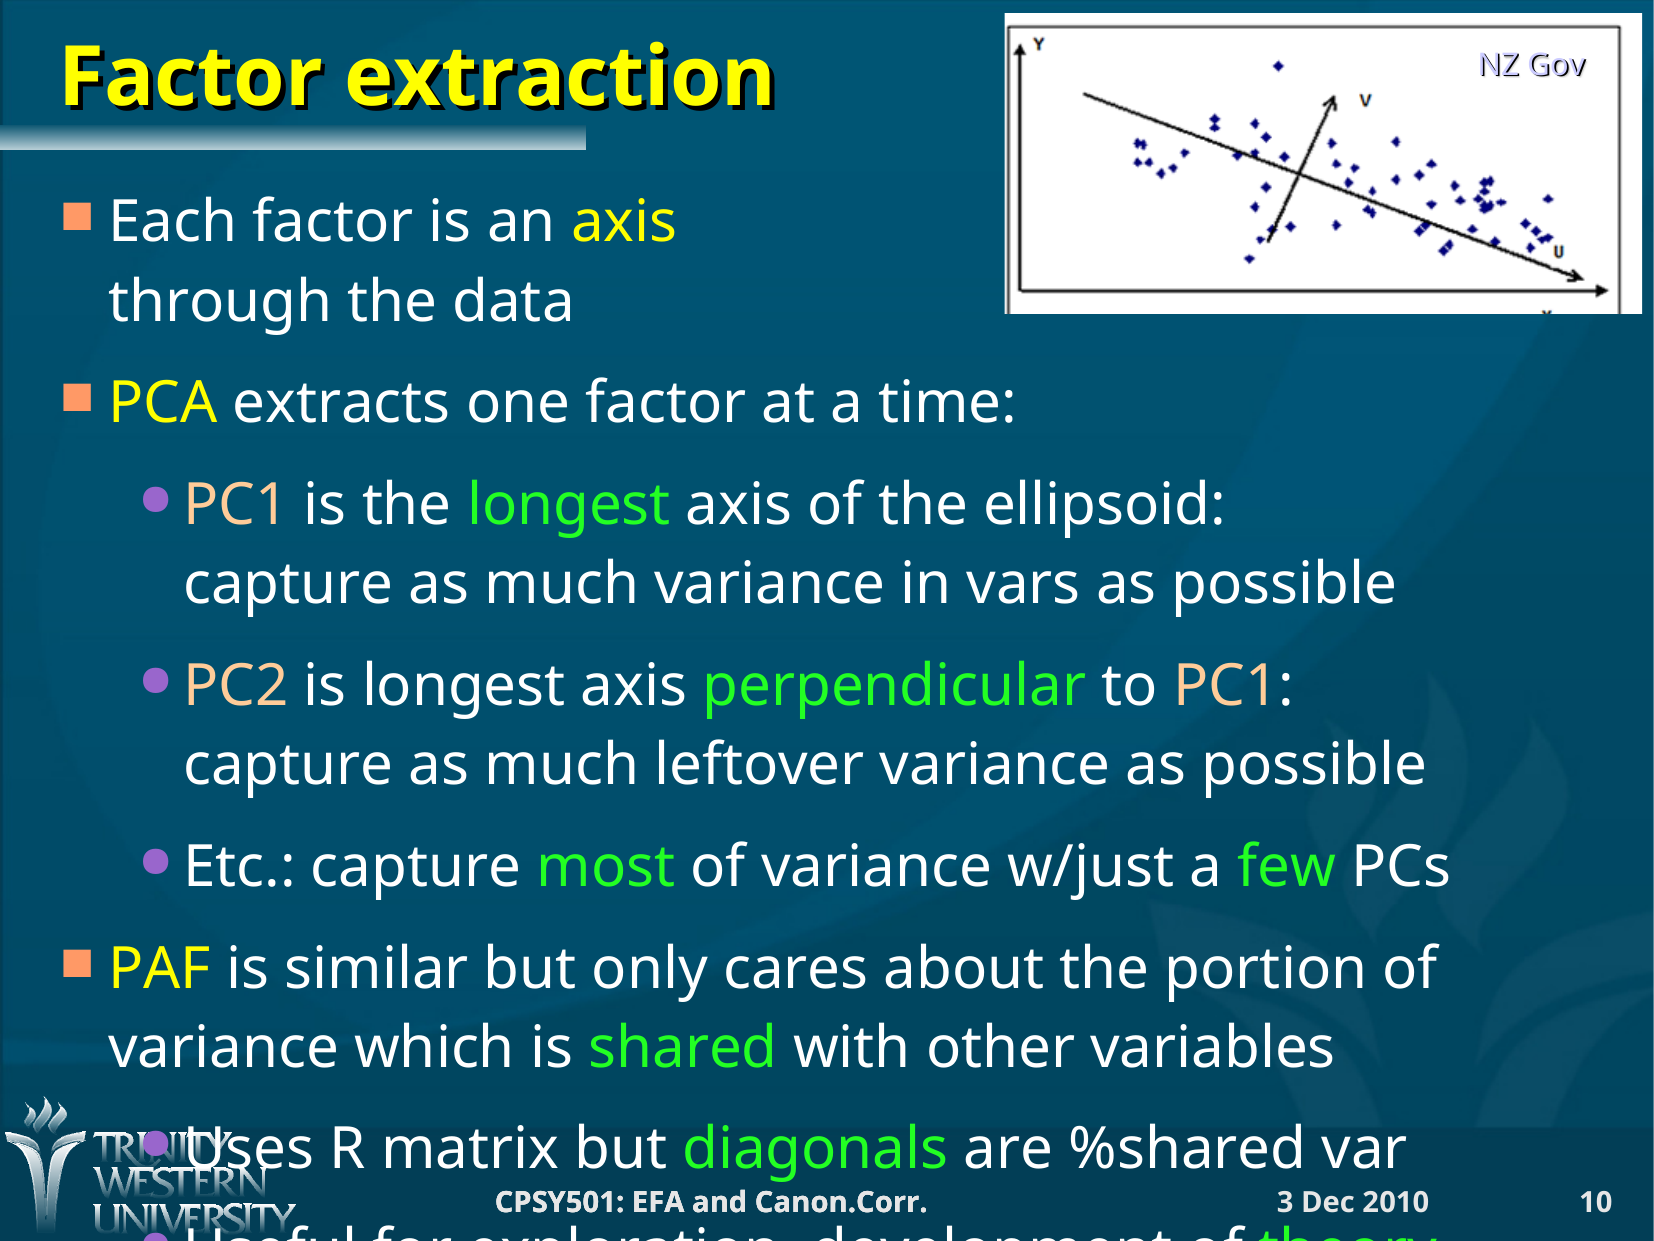

# Factor extraction
NZ Gov
Each factor is an axis
through the data
PCA extracts one factor at a time:
PC1 is the longest axis of the ellipsoid:
capture as much variance in vars as possible
PC2 is longest axis perpendicular to PC1:
capture as much leftover variance as possible
Etc.: capture most of variance w/just a few PCs
PAF is similar but only cares about the portion of variance which is shared with other variables
Uses R matrix but diagonals are %shared var
Useful for exploration, development of theory
CPSY501: EFA and Canon.Corr.
3 Dec 2010
10